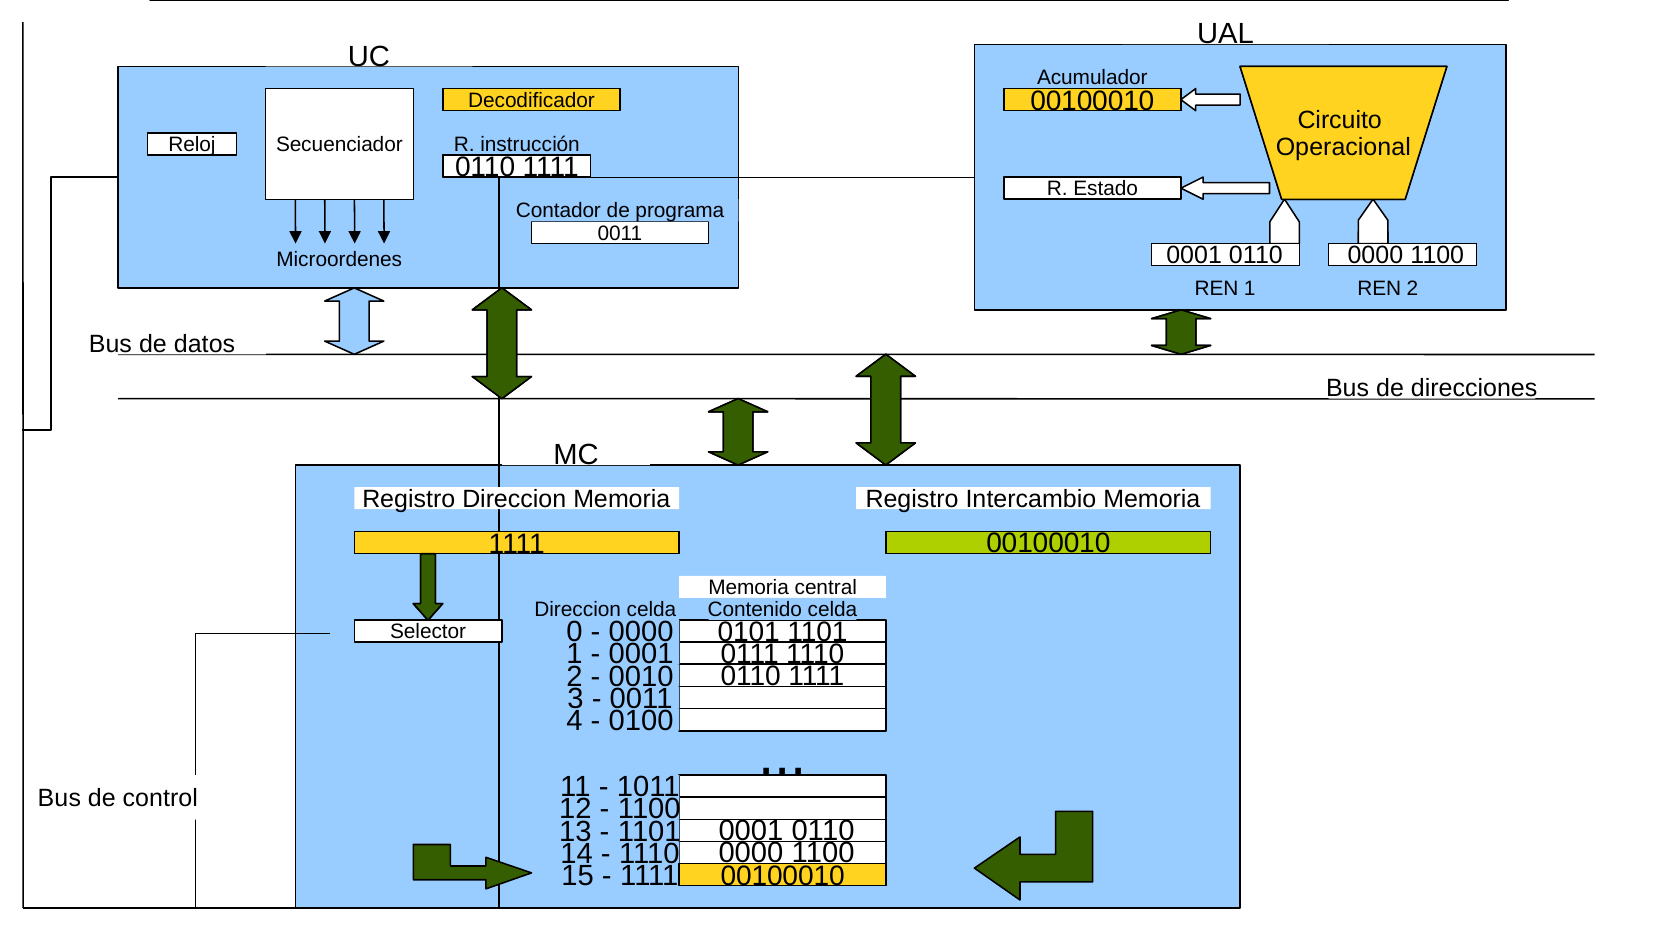

FASE DE EJECUCION DE SUMA
	1) El decodificador interpreta la instrucción de SUMA y activa el circuito operacional
2) El circuito operacional almacena el resultado de la suma en el acumulador
3) El contenido del acumulador se transfiere al RIM
4) El RDM coge la dirección de memoria del operando de la instrucción de suma
5) Se transfiere el contenido del RIM a la direccion de memoria seleccionada
UAL
UC
Acumulador
Circuito
Operacional
Circuito
Operacional
Secuenciador
Decodificador
Decodificador
00100010
Reloj
R. instrucción
0101 1011
0110 1111
R. Estado
Contador de programa
0011
0001 0110
 0000 1100
Microordenes
REN 1
REN 2
Bus de datos
Bus de direcciones
MC
Registro Direccion Memoria
Registro Intercambio Memoria
1011
0010
1111
0111 1100
00100010
Memoria central
Direccion celda
Contenido celda
0 - 0000
Selector
0101 1101
1 - 0001
0111 1110
2 - 0010
0110 1111
3 - 0011
4 - 0100
...
11 - 1011
Bus de control
12 - 1100
13 - 1101
 0001 0110
14 - 1110
 0000 1100
15 - 1111
00100010